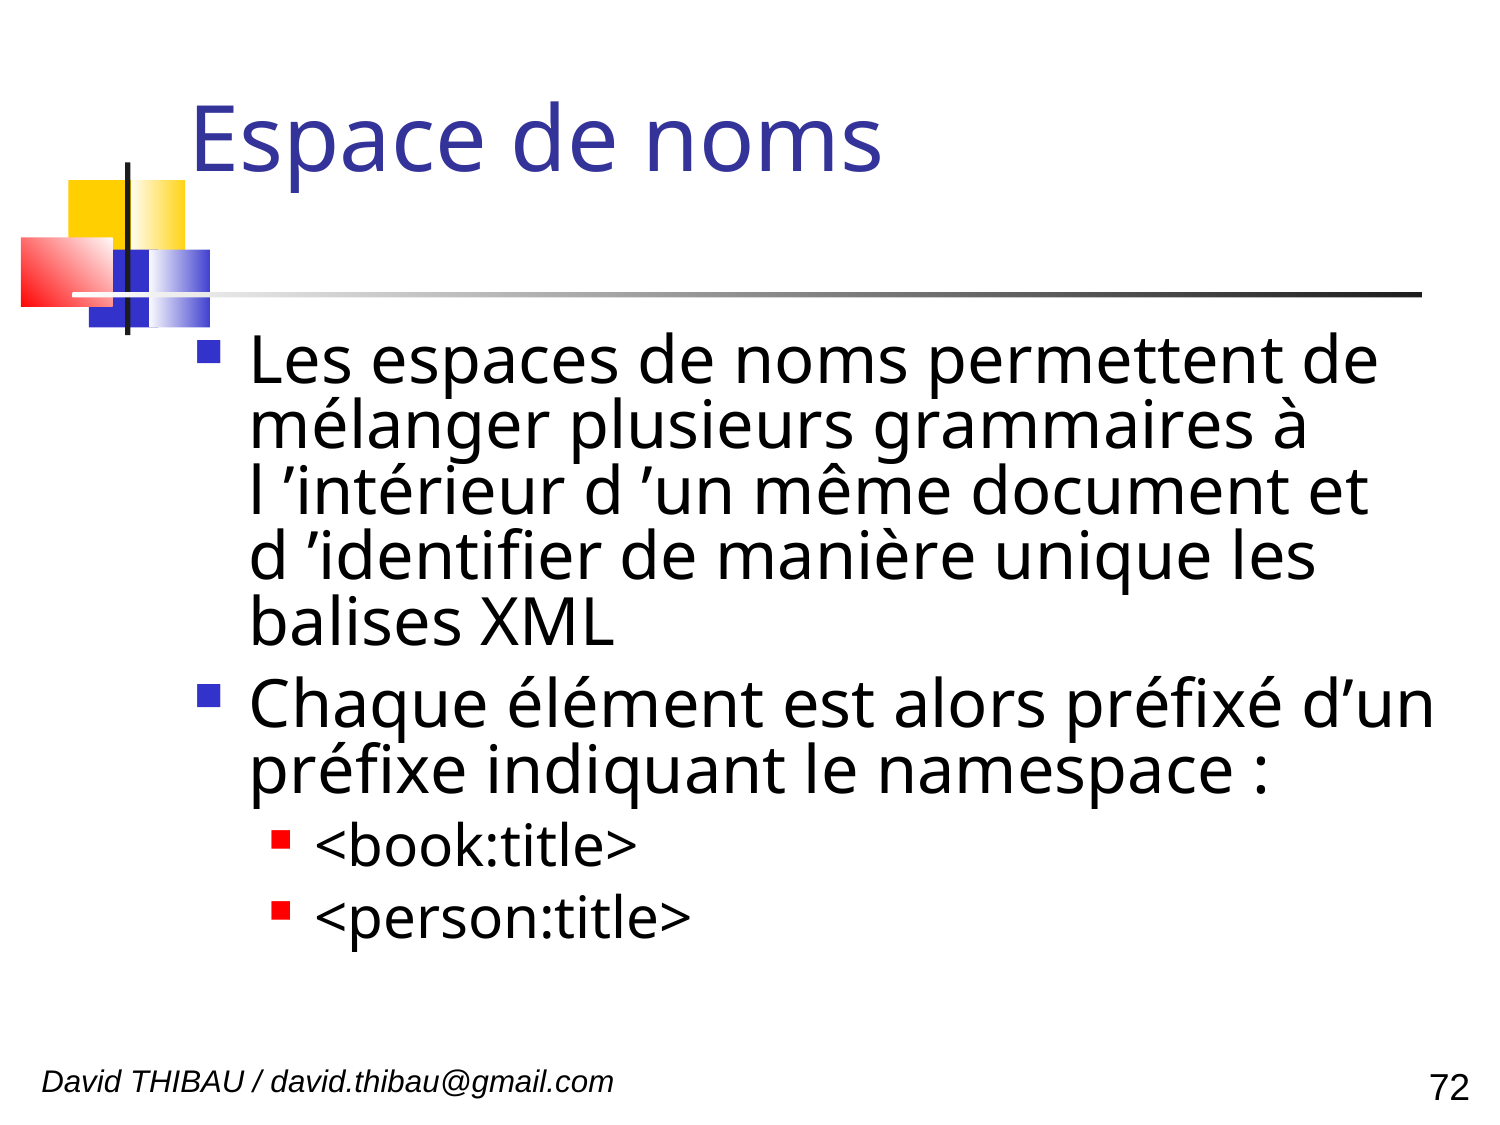

# Espace de noms
Les espaces de noms permettent de mélanger plusieurs grammaires à l ’intérieur d ’un même document et d ’identifier de manière unique les balises XML
Chaque élément est alors préfixé d’un préfixe indiquant le namespace :
<book:title>
<person:title>